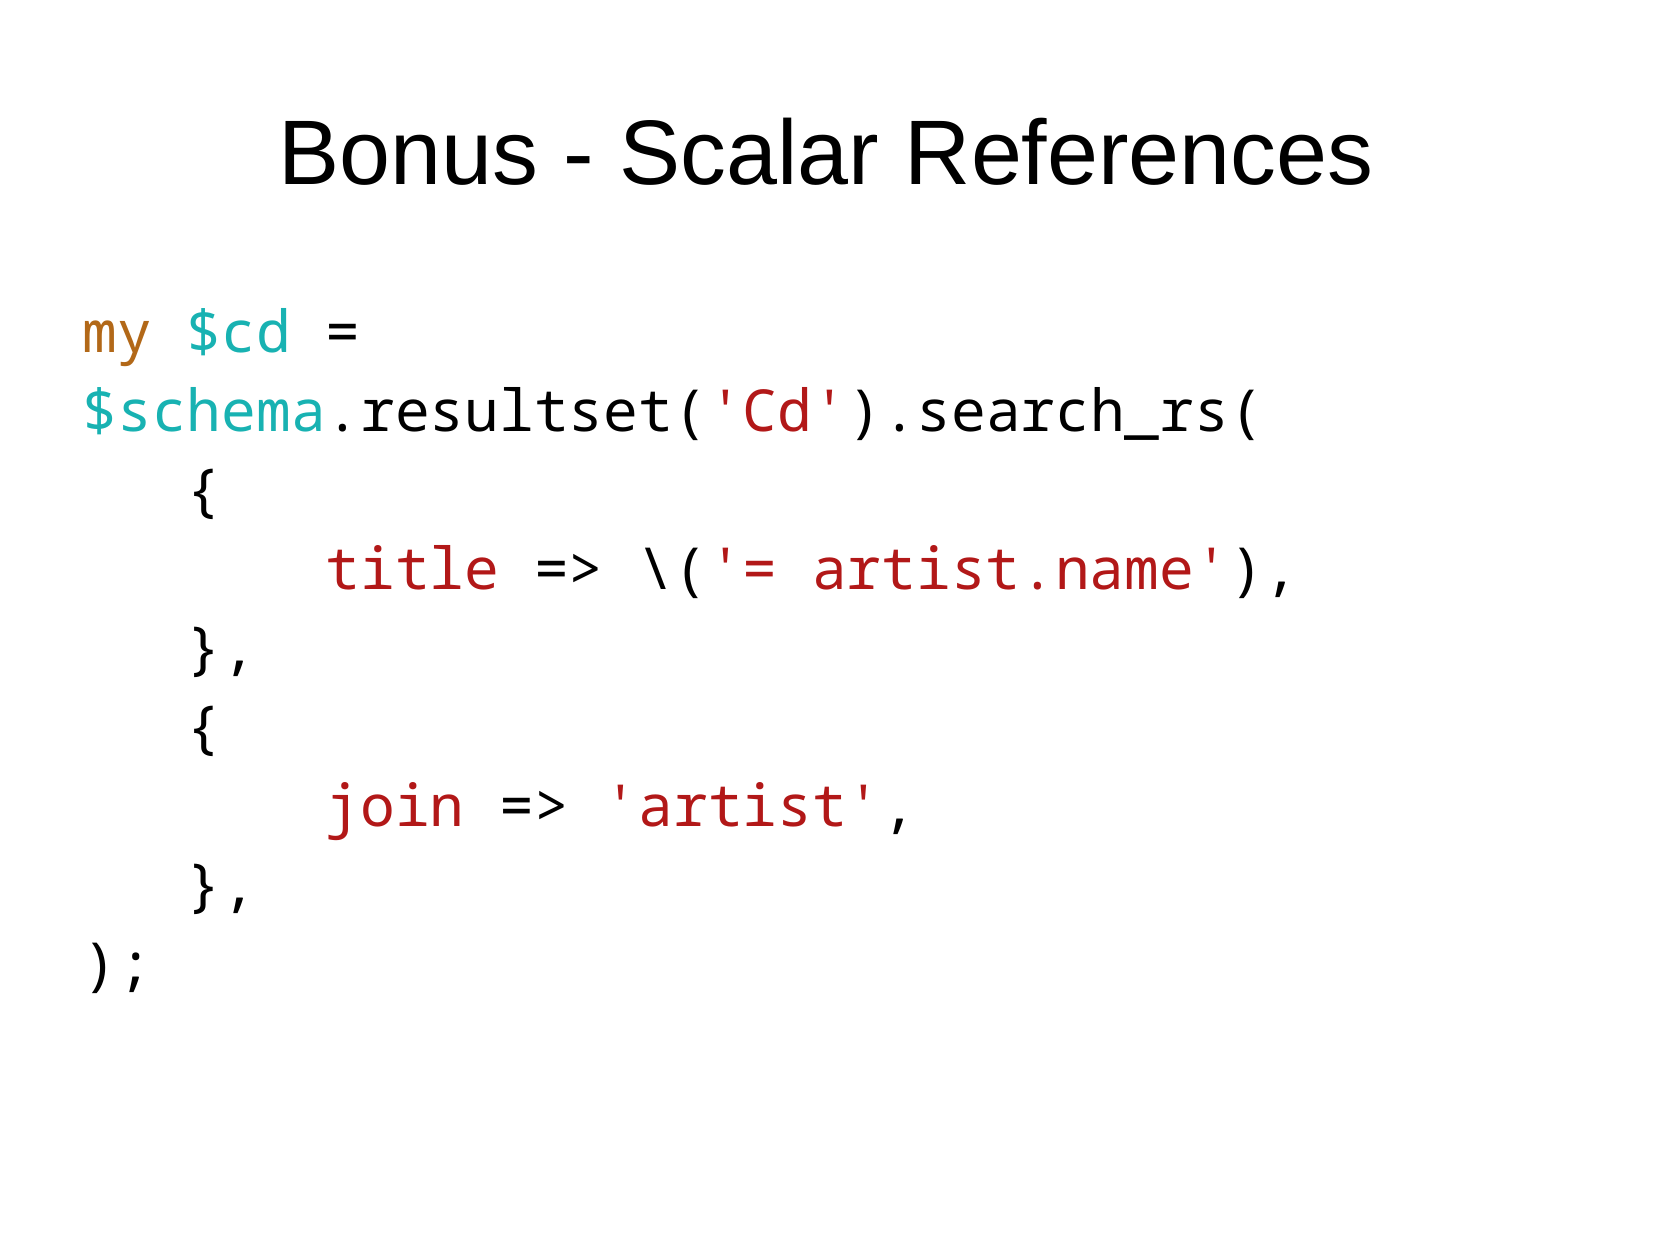

# Bonus - Scalar References
my $cd = $schema.resultset('Cd').search_rs(
   {
       title => \('= artist.name'),
   },
   {
       join => 'artist',
   },
);